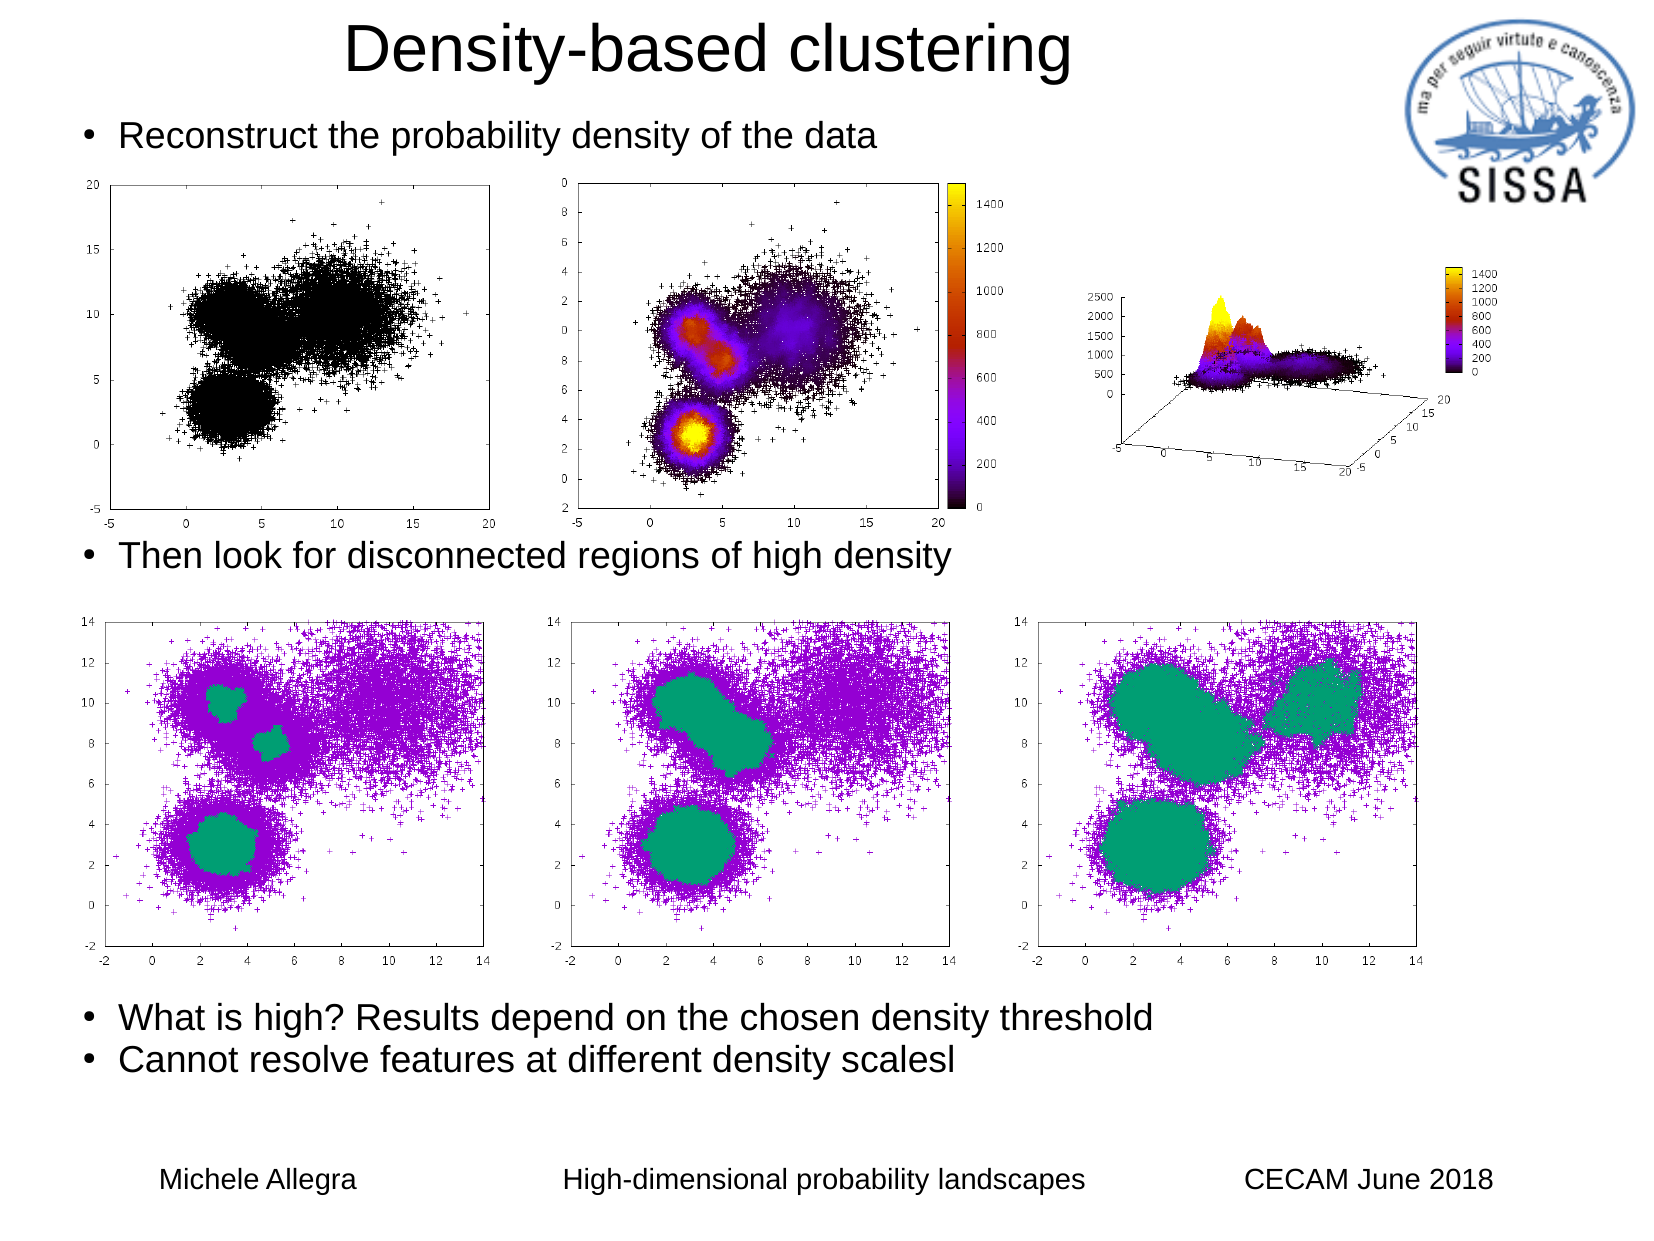

# Density-based clustering
Reconstruct the probability density of the data
Then look for disconnected regions of high density
What is high? Results depend on the chosen density threshold
Cannot resolve features at different density scalesl
Michele Allegra High-dimensional probability landscapes CECAM June 2018